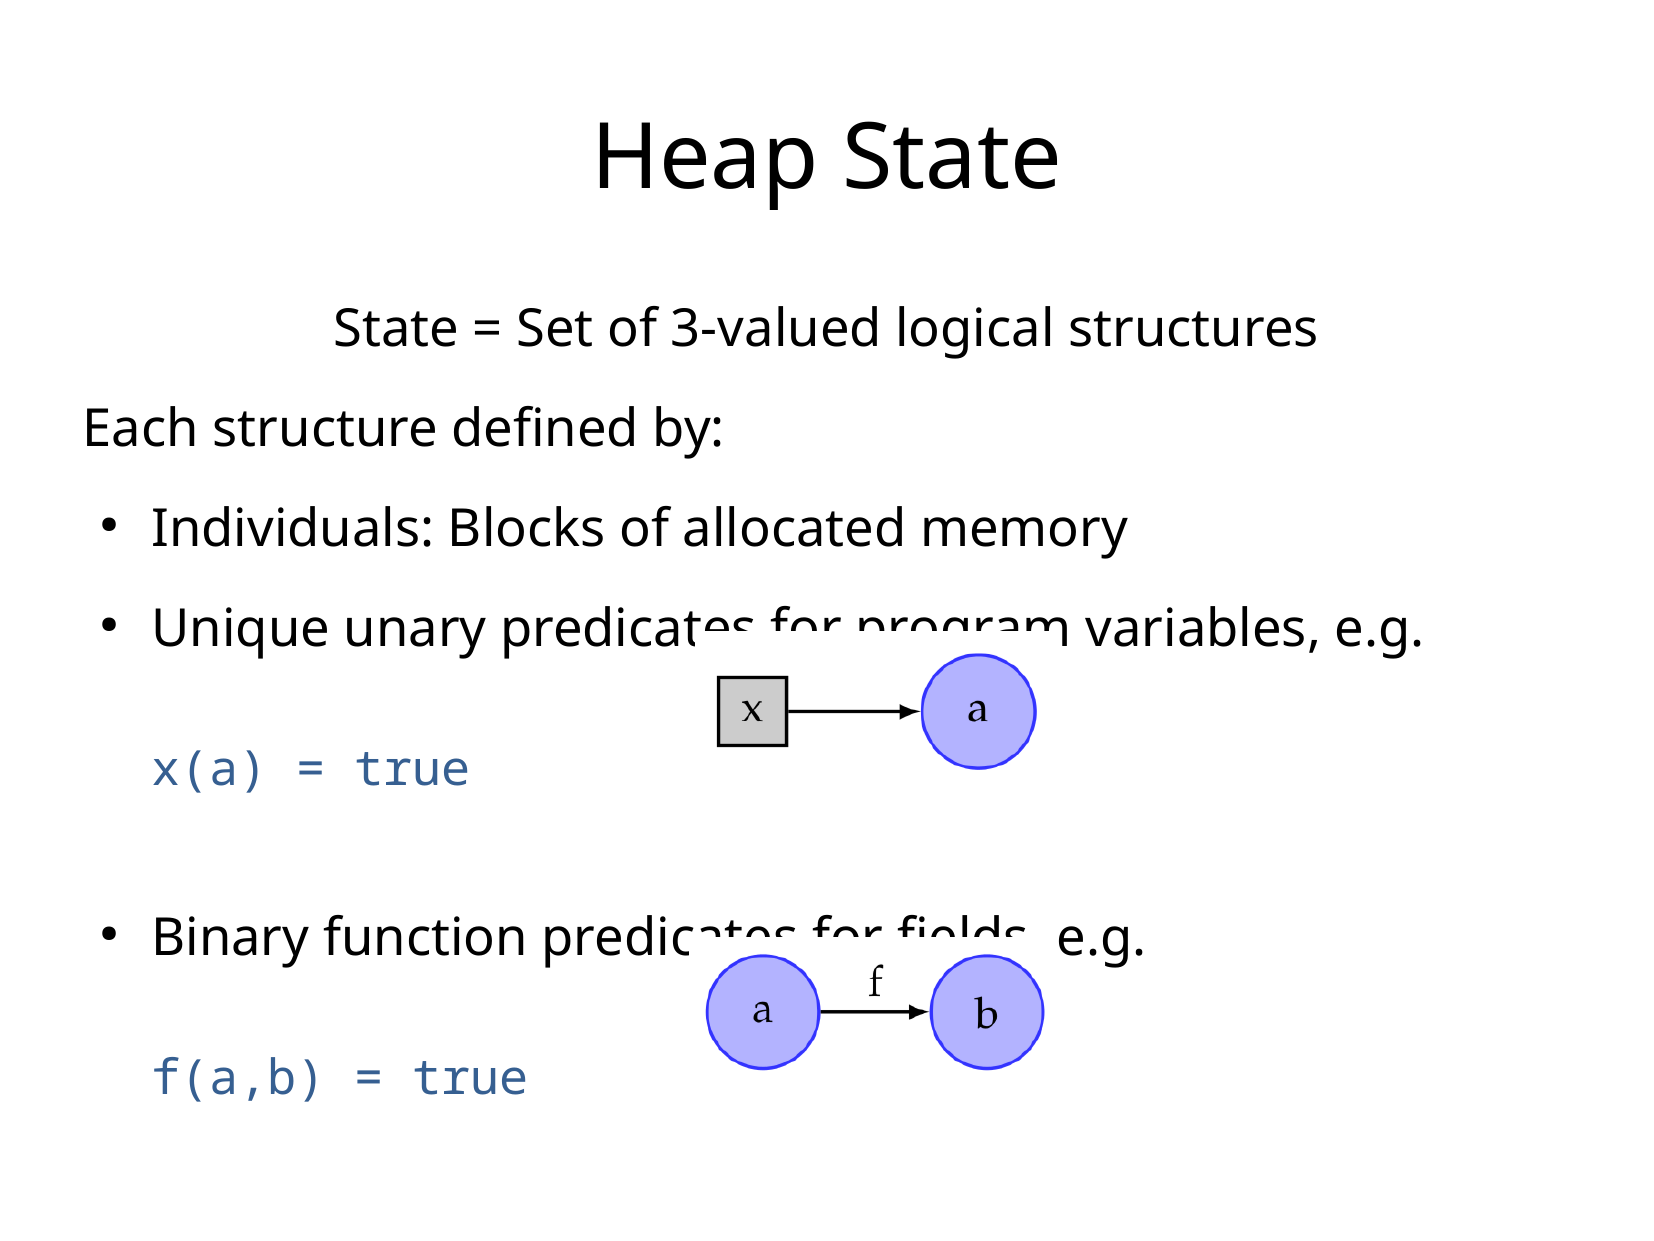

# Heap State
State = Set of 3-valued logical structures
Each structure defined by:
Individuals: Blocks of allocated memory
Unique unary predicates for program variables, e.g.
x(a) = true
Binary function predicates for fields, e.g.
f(a,b) = true